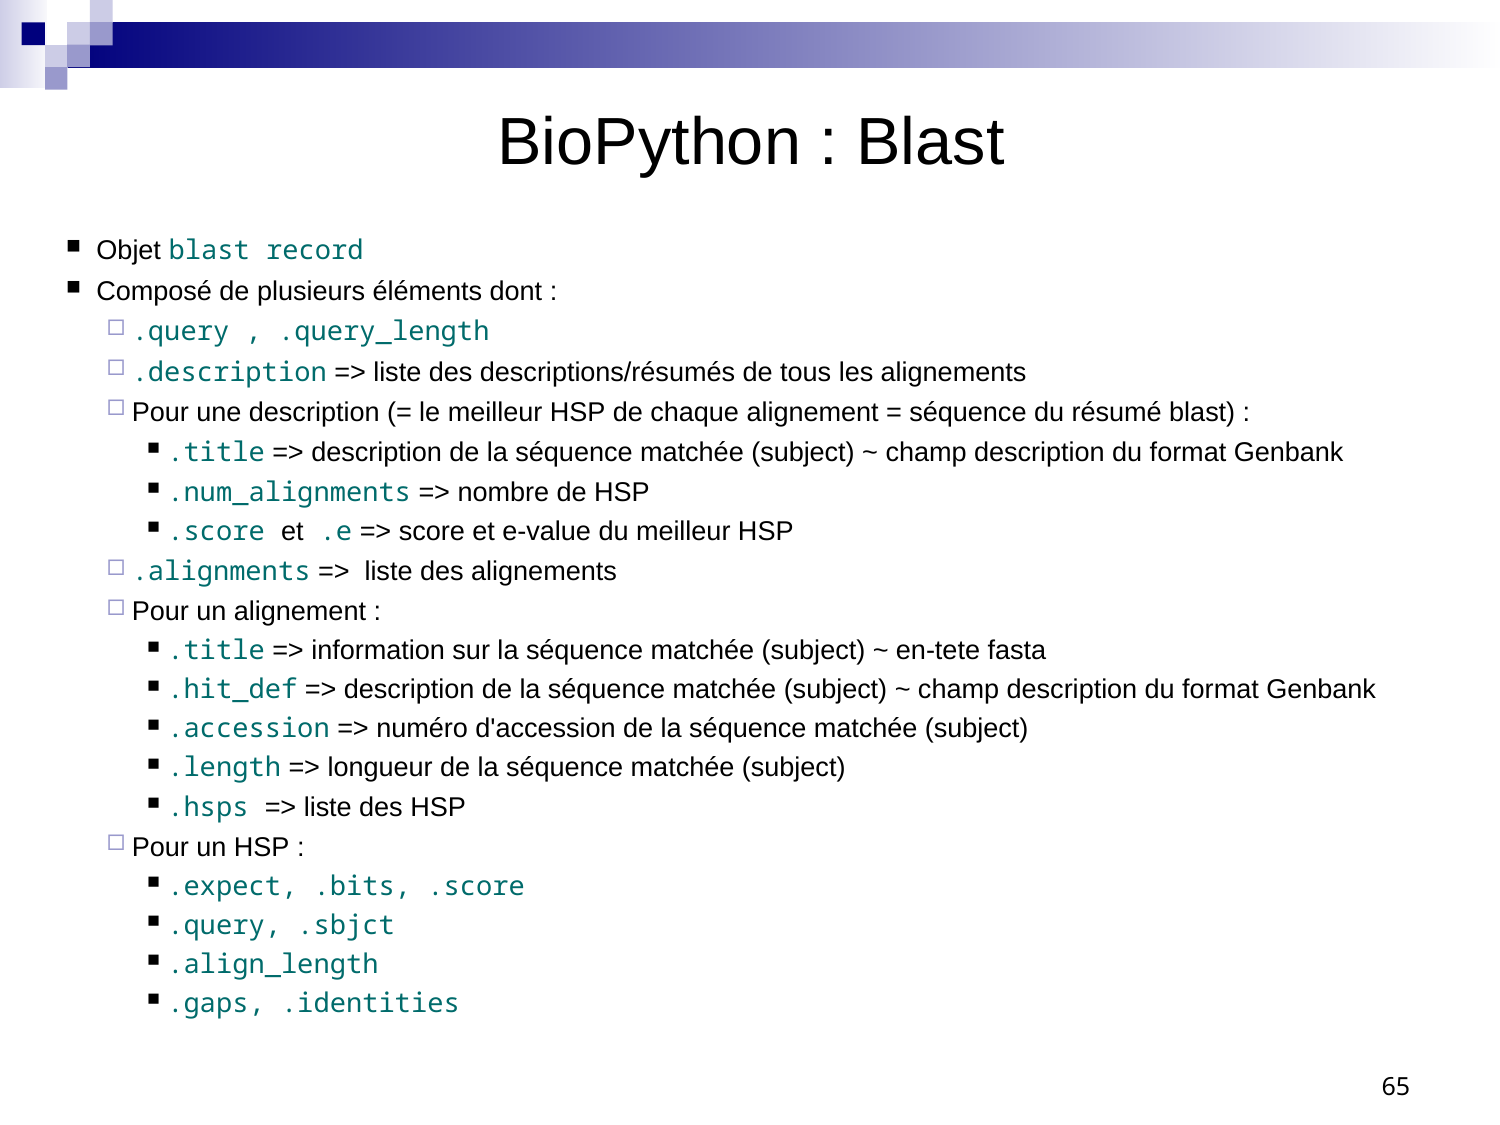

# BioPython : Blast
Objet blast record
Composé de plusieurs éléments dont :
.query , .query_length
.description => liste des descriptions/résumés de tous les alignements
Pour une description (= le meilleur HSP de chaque alignement = séquence du résumé blast) :
.title => description de la séquence matchée (subject) ~ champ description du format Genbank
.num_alignments => nombre de HSP
.score et .e => score et e-value du meilleur HSP
.alignments => liste des alignements
Pour un alignement :
.title => information sur la séquence matchée (subject) ~ en-tete fasta
.hit_def => description de la séquence matchée (subject) ~ champ description du format Genbank
.accession => numéro d'accession de la séquence matchée (subject)
.length => longueur de la séquence matchée (subject)
.hsps => liste des HSP
Pour un HSP :
.expect, .bits, .score
.query, .sbjct
.align_length
.gaps, .identities
65